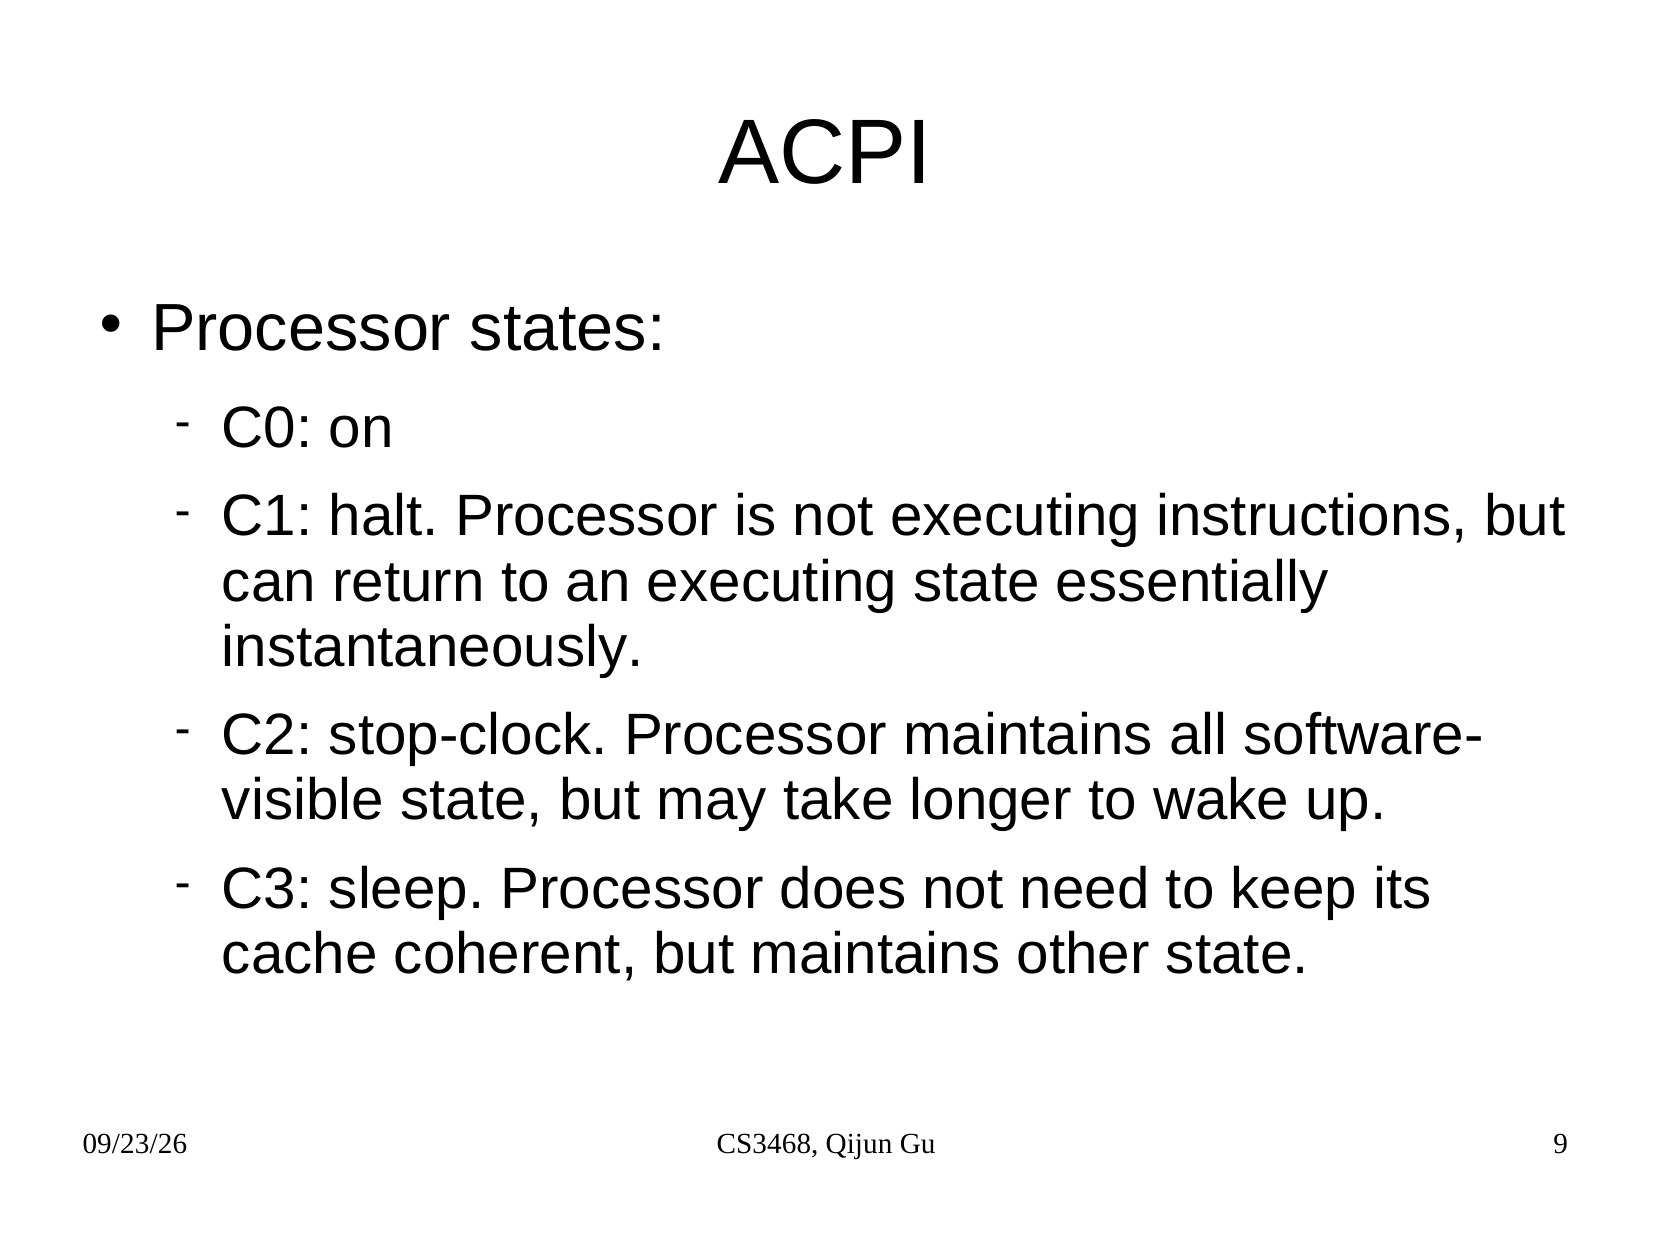

# ACPI
Processor states:
C0: on
C1: halt. Processor is not executing instructions, but can return to an executing state essentially instantaneously.
C2: stop-clock. Processor maintains all software-visible state, but may take longer to wake up.
C3: sleep. Processor does not need to keep its cache coherent, but maintains other state.
CS3468, Qijun Gu
9